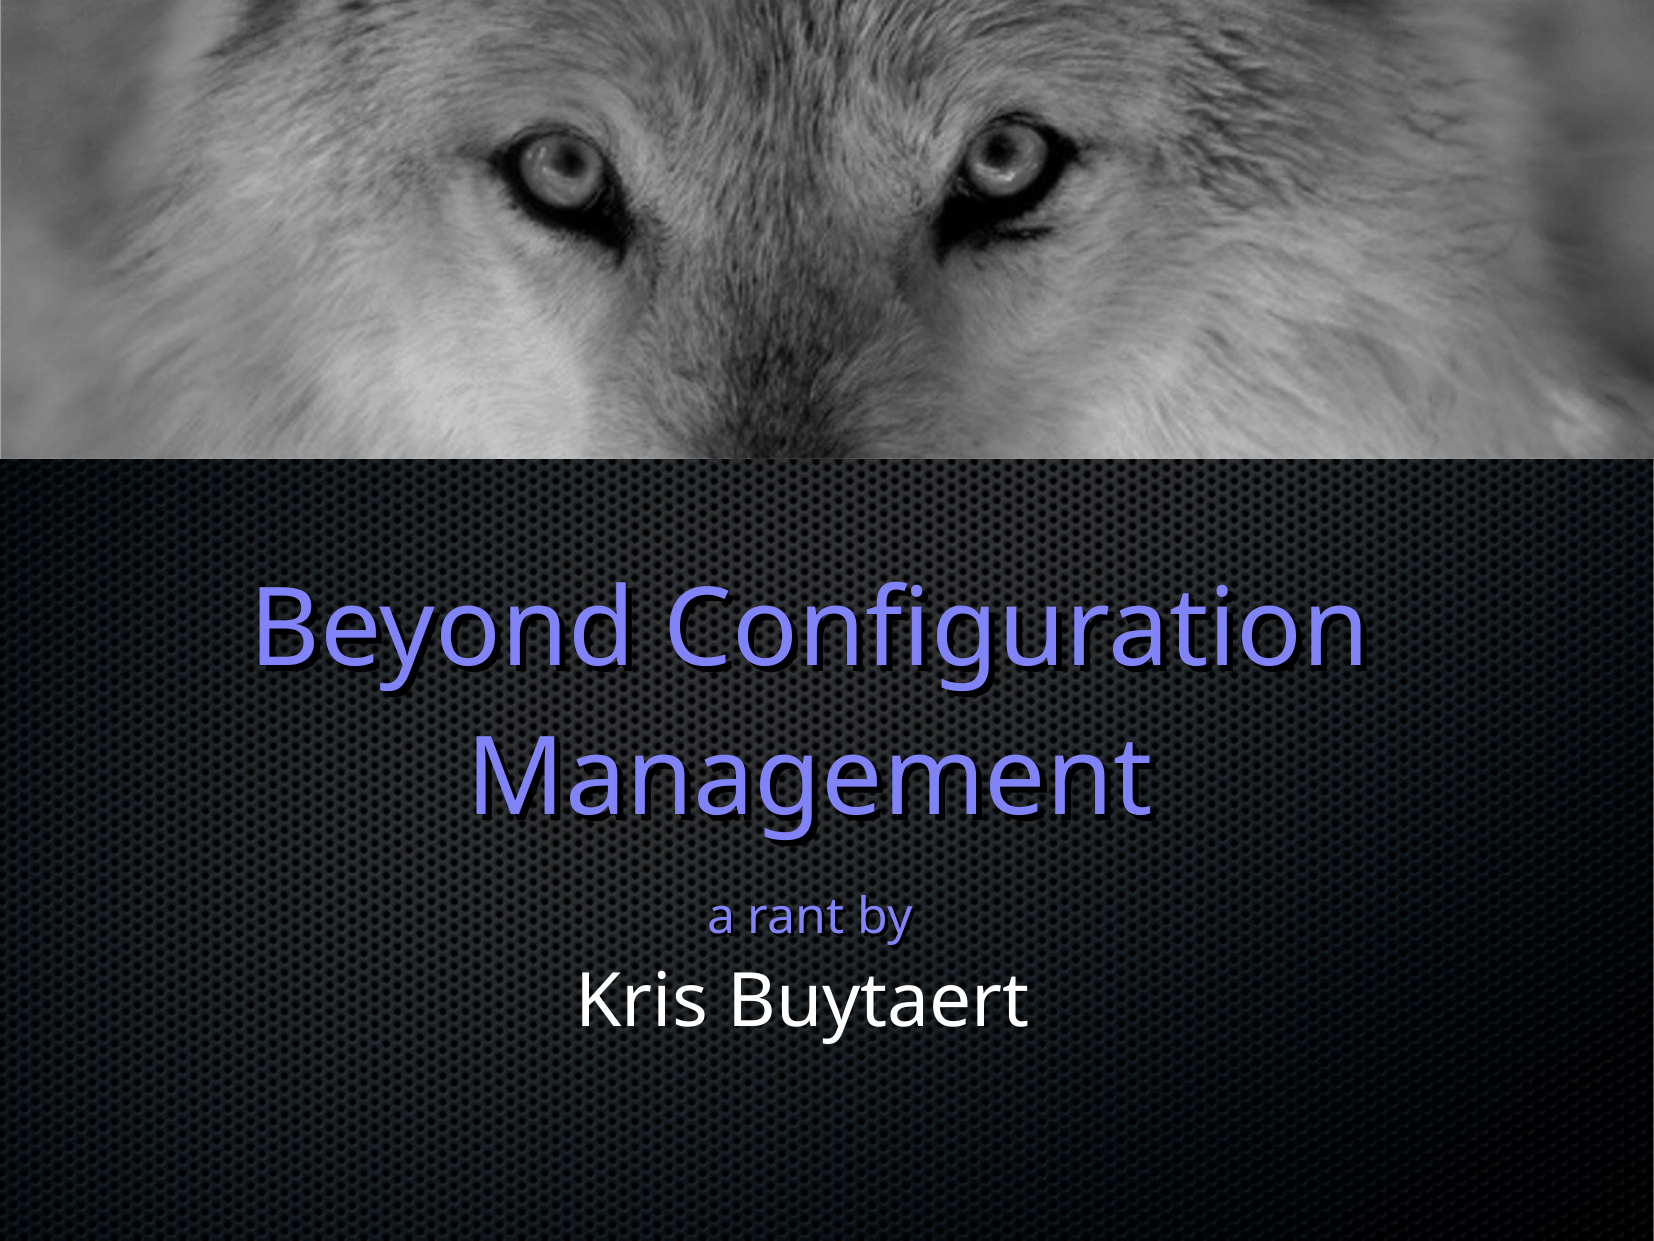

# Beyond Configuration Management a rant by
Kris Buytaert